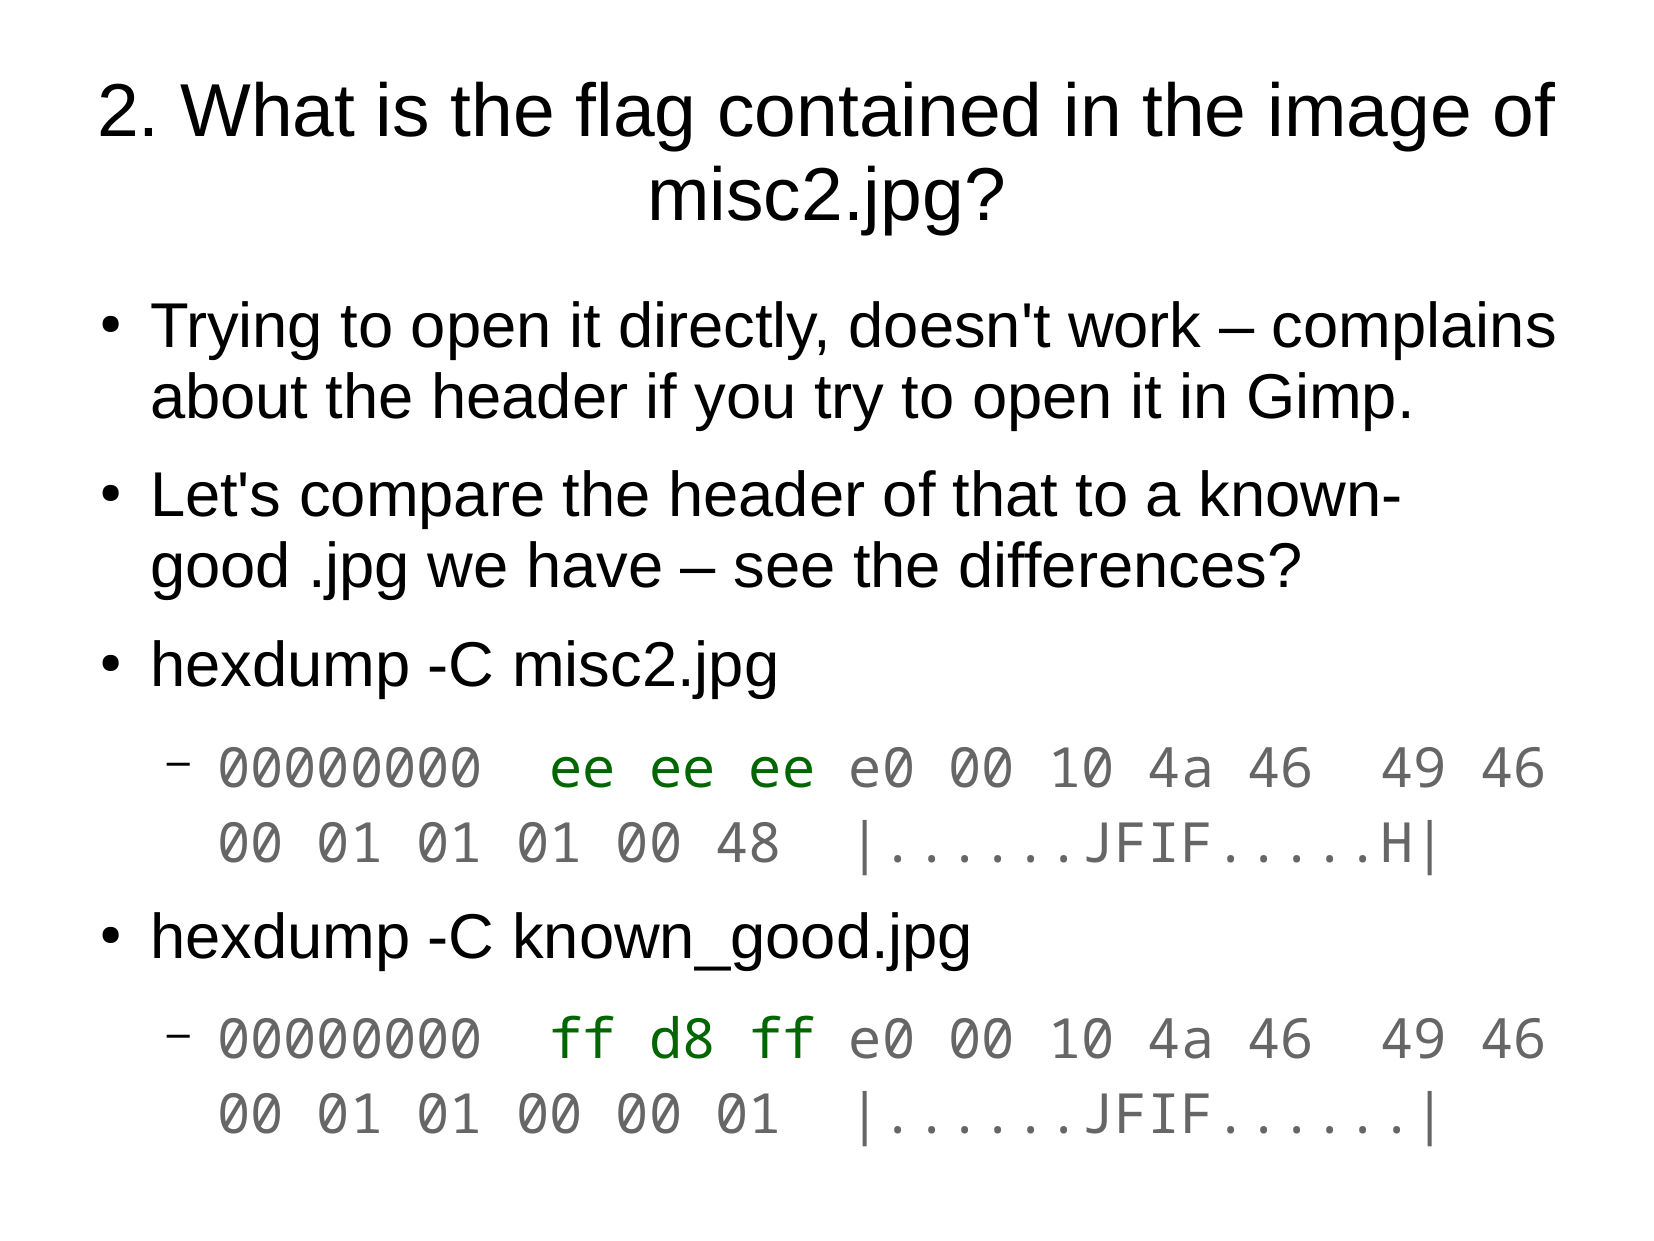

# 2. What is the flag contained in the image of misc2.jpg?
Trying to open it directly, doesn't work – complains about the header if you try to open it in Gimp.
Let's compare the header of that to a known-good .jpg we have – see the differences?
hexdump -C misc2.jpg
00000000 ee ee ee e0 00 10 4a 46 49 46 00 01 01 01 00 48 |......JFIF.....H|
hexdump -C known_good.jpg
00000000 ff d8 ff e0 00 10 4a 46 49 46 00 01 01 00 00 01 |......JFIF......|